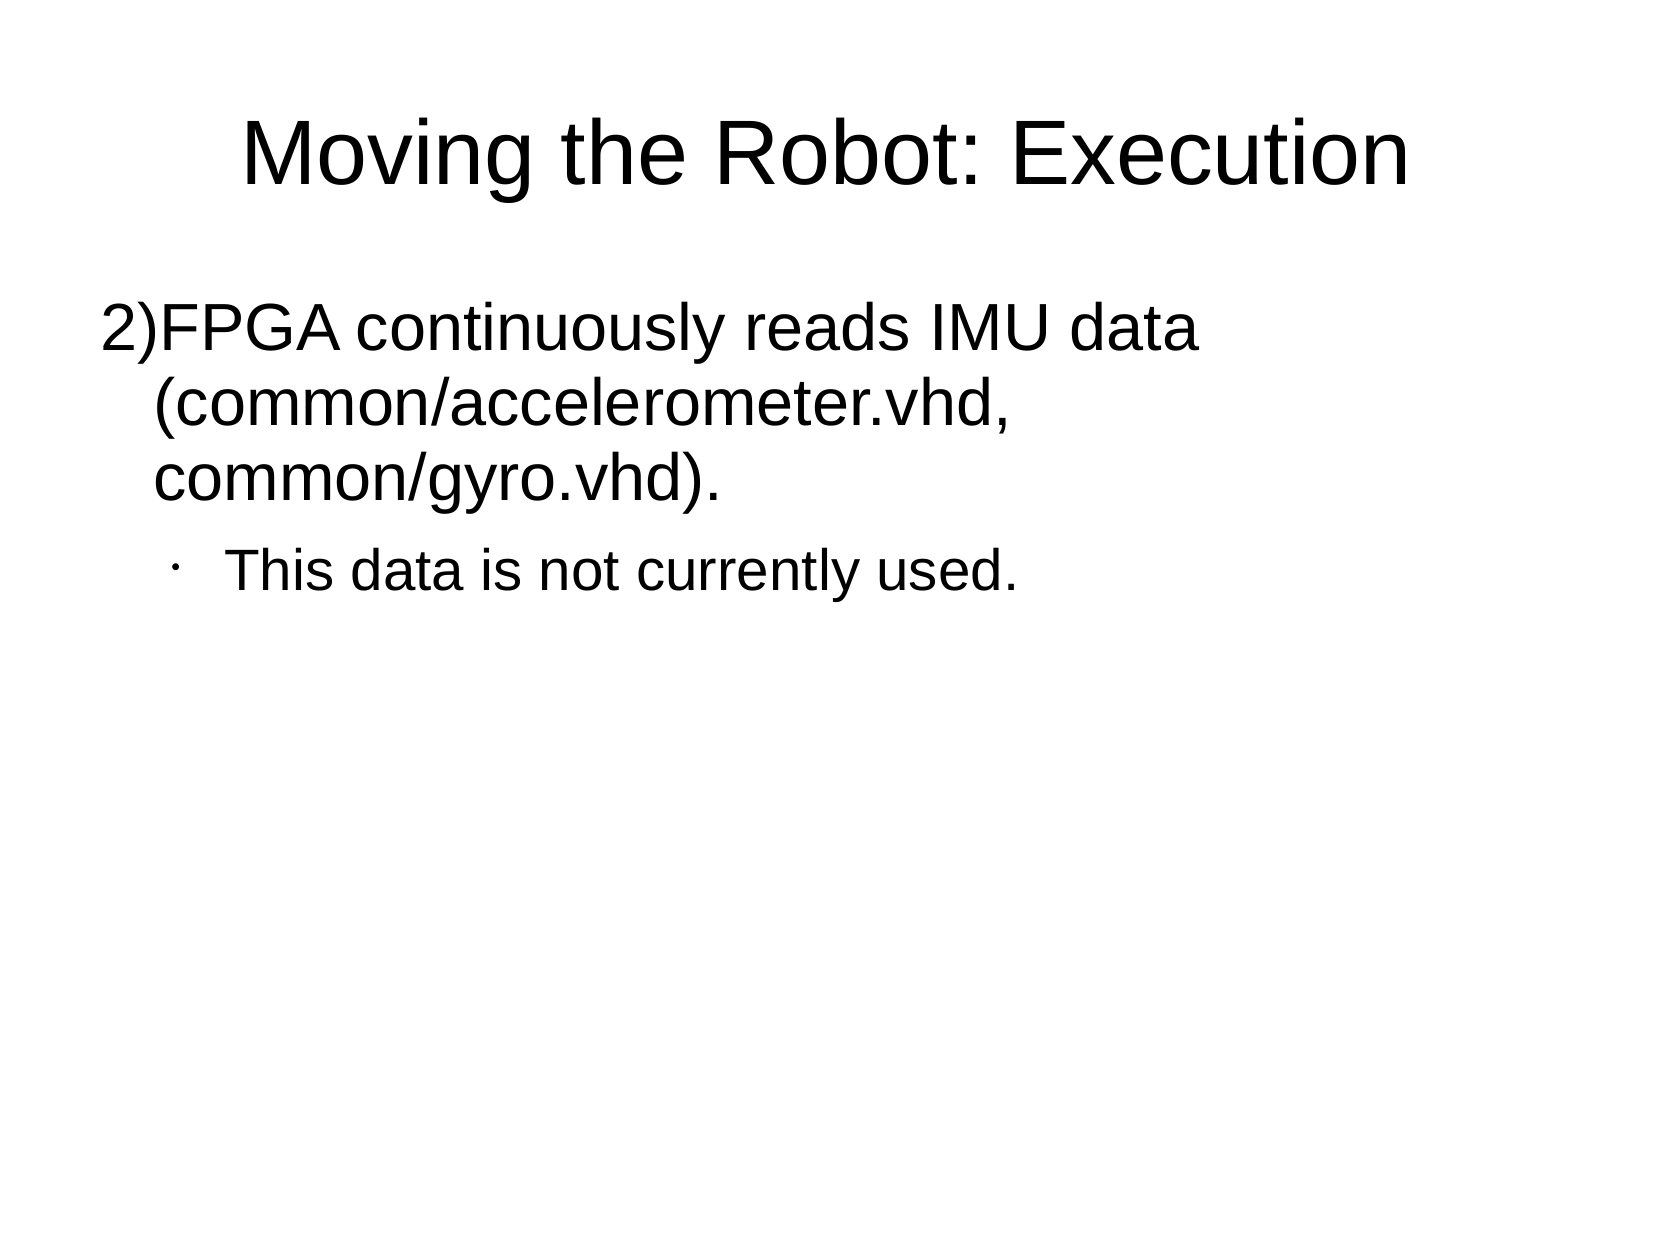

# Moving the Robot: Execution
FPGA continuously reads IMU data (common/accelerometer.vhd, common/gyro.vhd).
This data is not currently used.